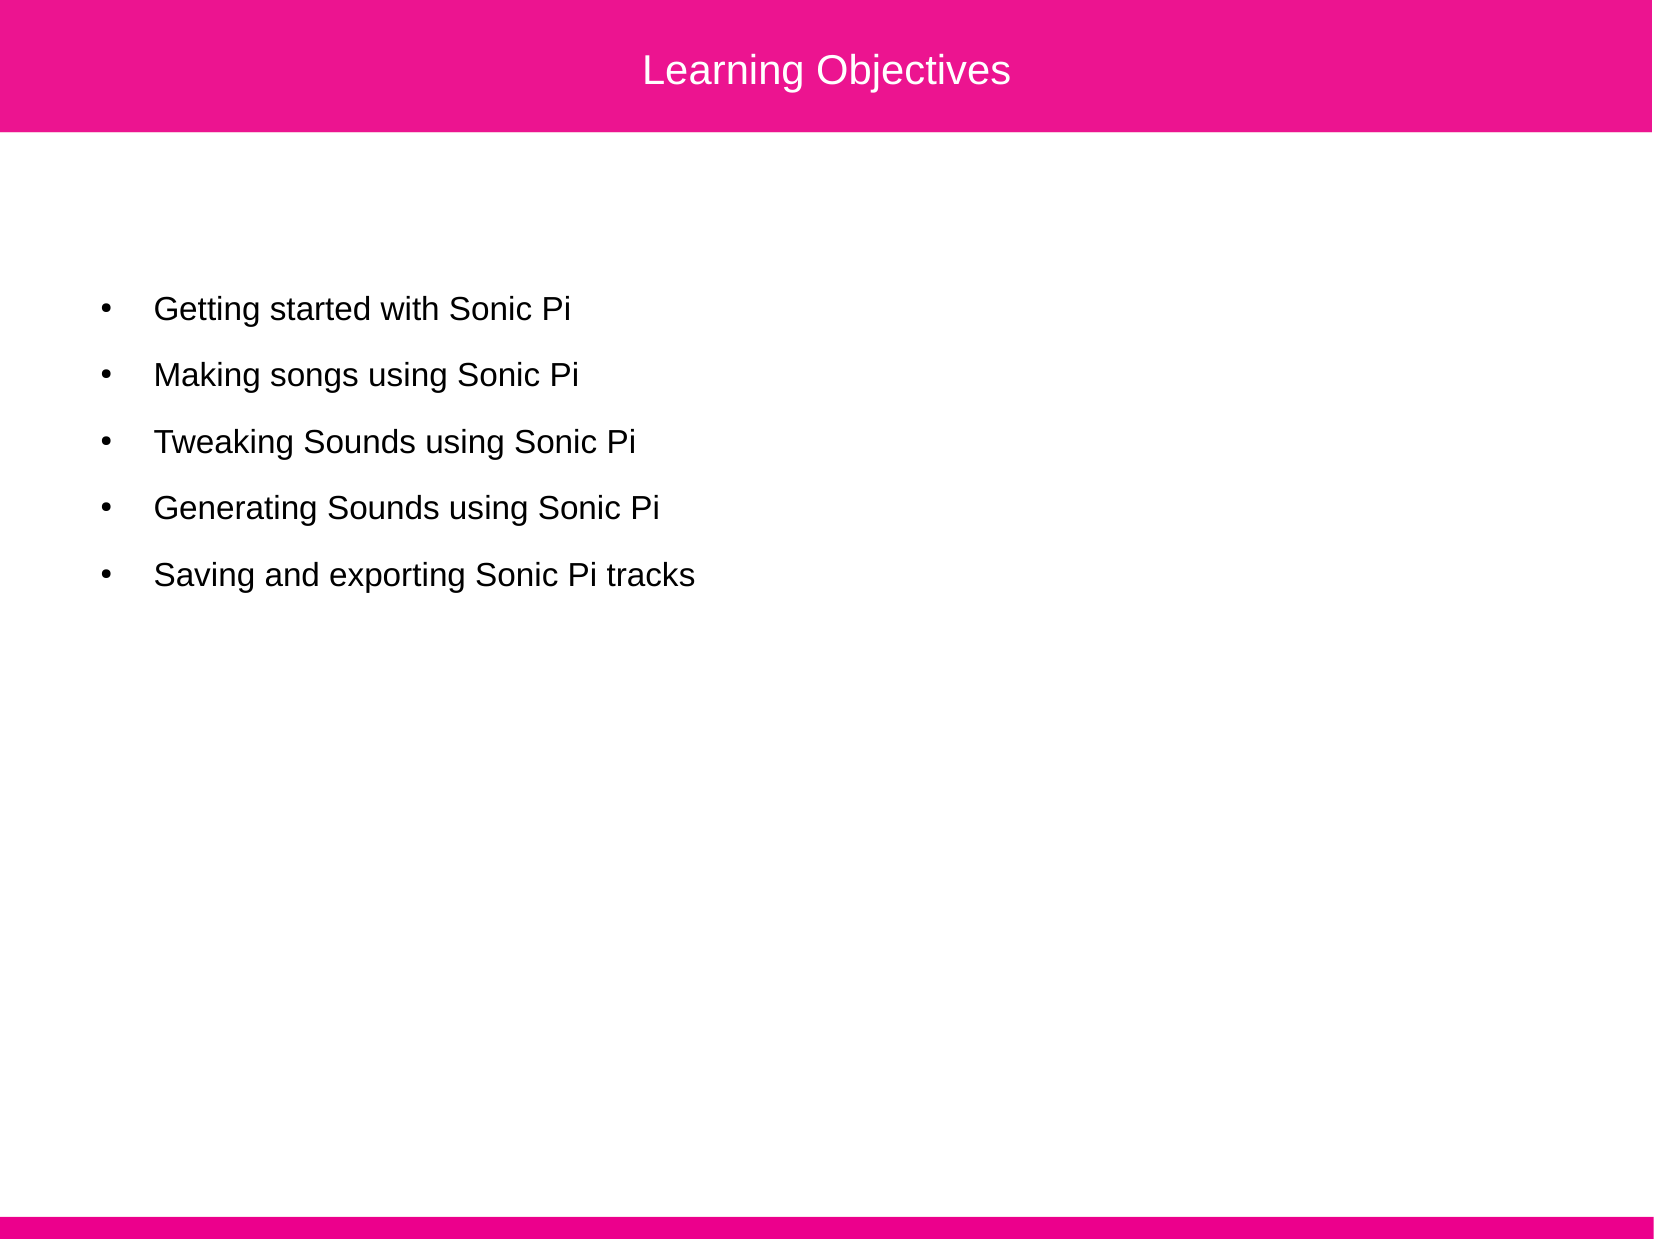

# Learning Objectives
Getting started with Sonic Pi
Making songs using Sonic Pi
Tweaking Sounds using Sonic Pi
Generating Sounds using Sonic Pi
Saving and exporting Sonic Pi tracks